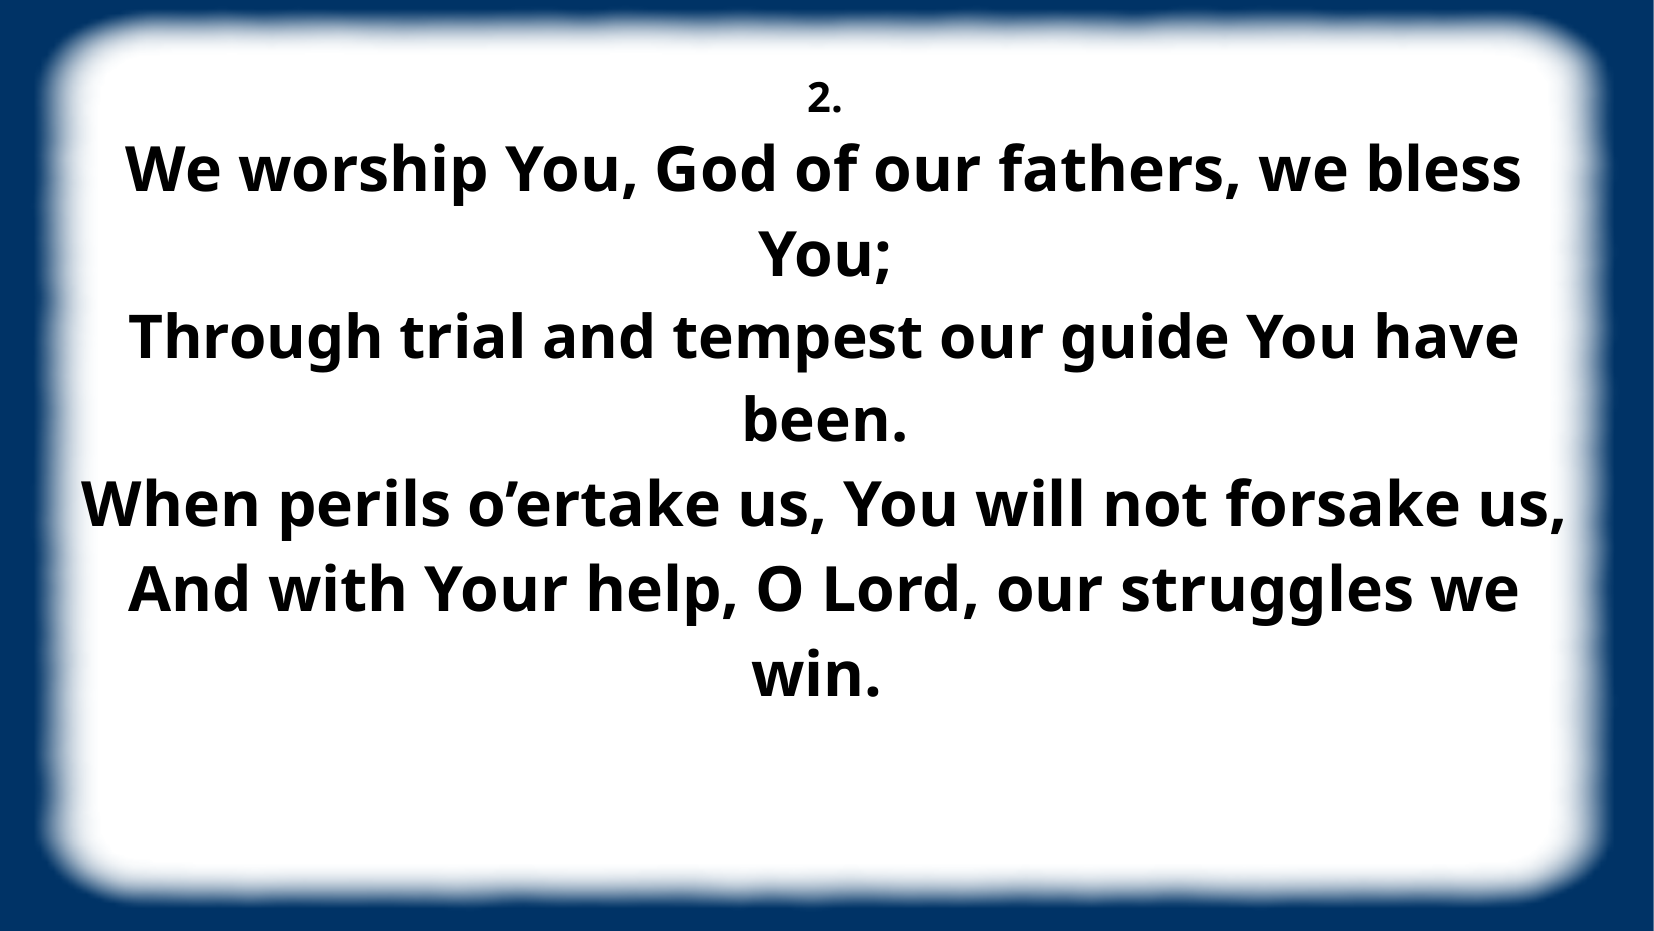

2.
We worship You, God of our fathers, we bless You;
Through trial and tempest our guide You have been.
When perils o’ertake us, You will not forsake us,
And with Your help, O Lord, our struggles we win.